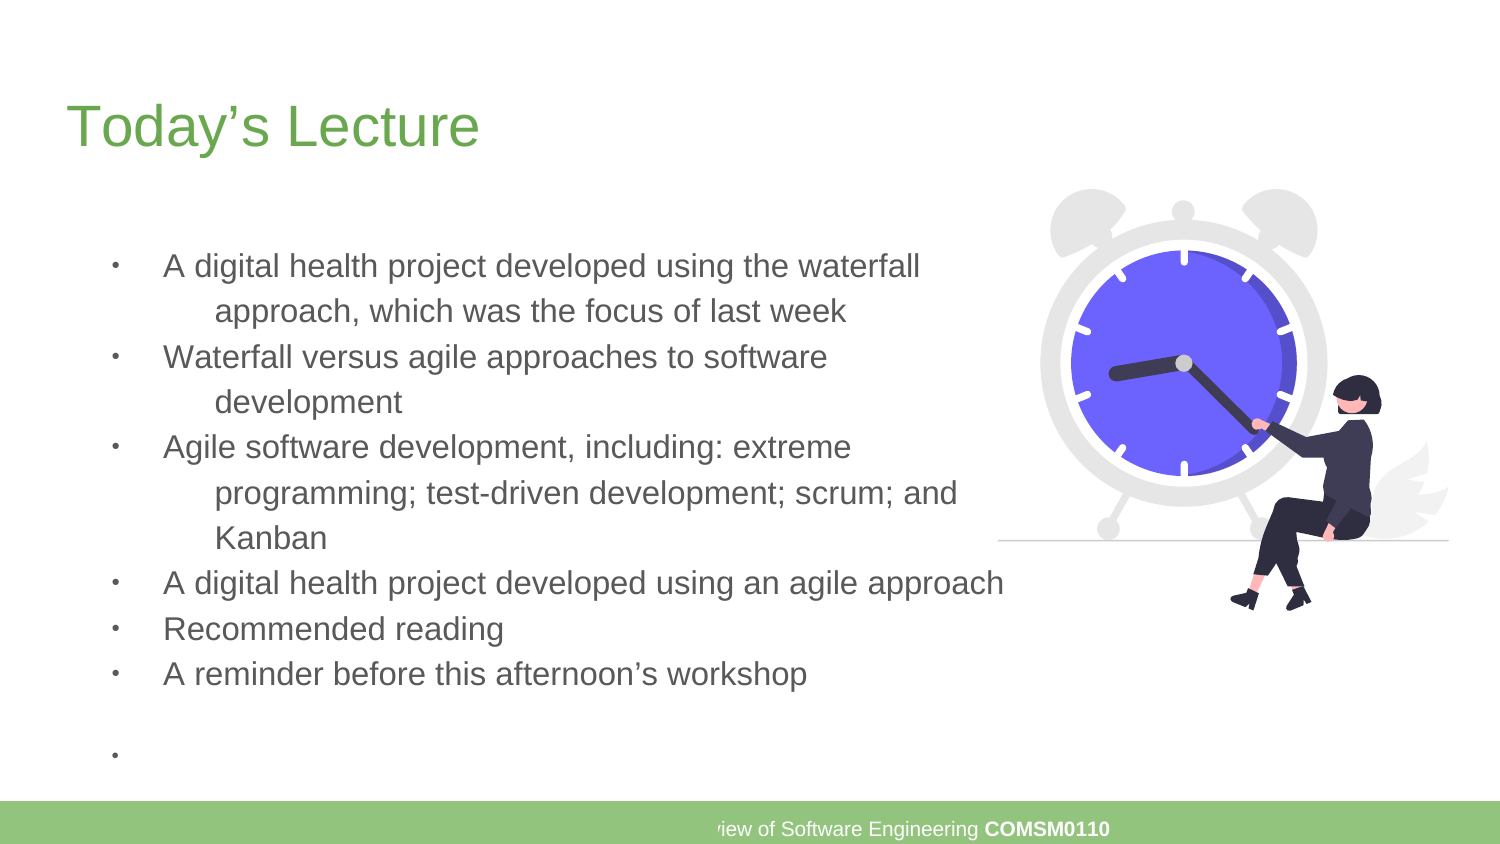

# Today’s Lecture
A digital health project developed using the waterfall approach, which was the focus of last week
Waterfall versus agile approaches to software development
Agile software development, including: extreme programming; test-driven development; scrum; and Kanban
A digital health project developed using an agile approach
Recommended reading
A reminder before this afternoon’s workshop